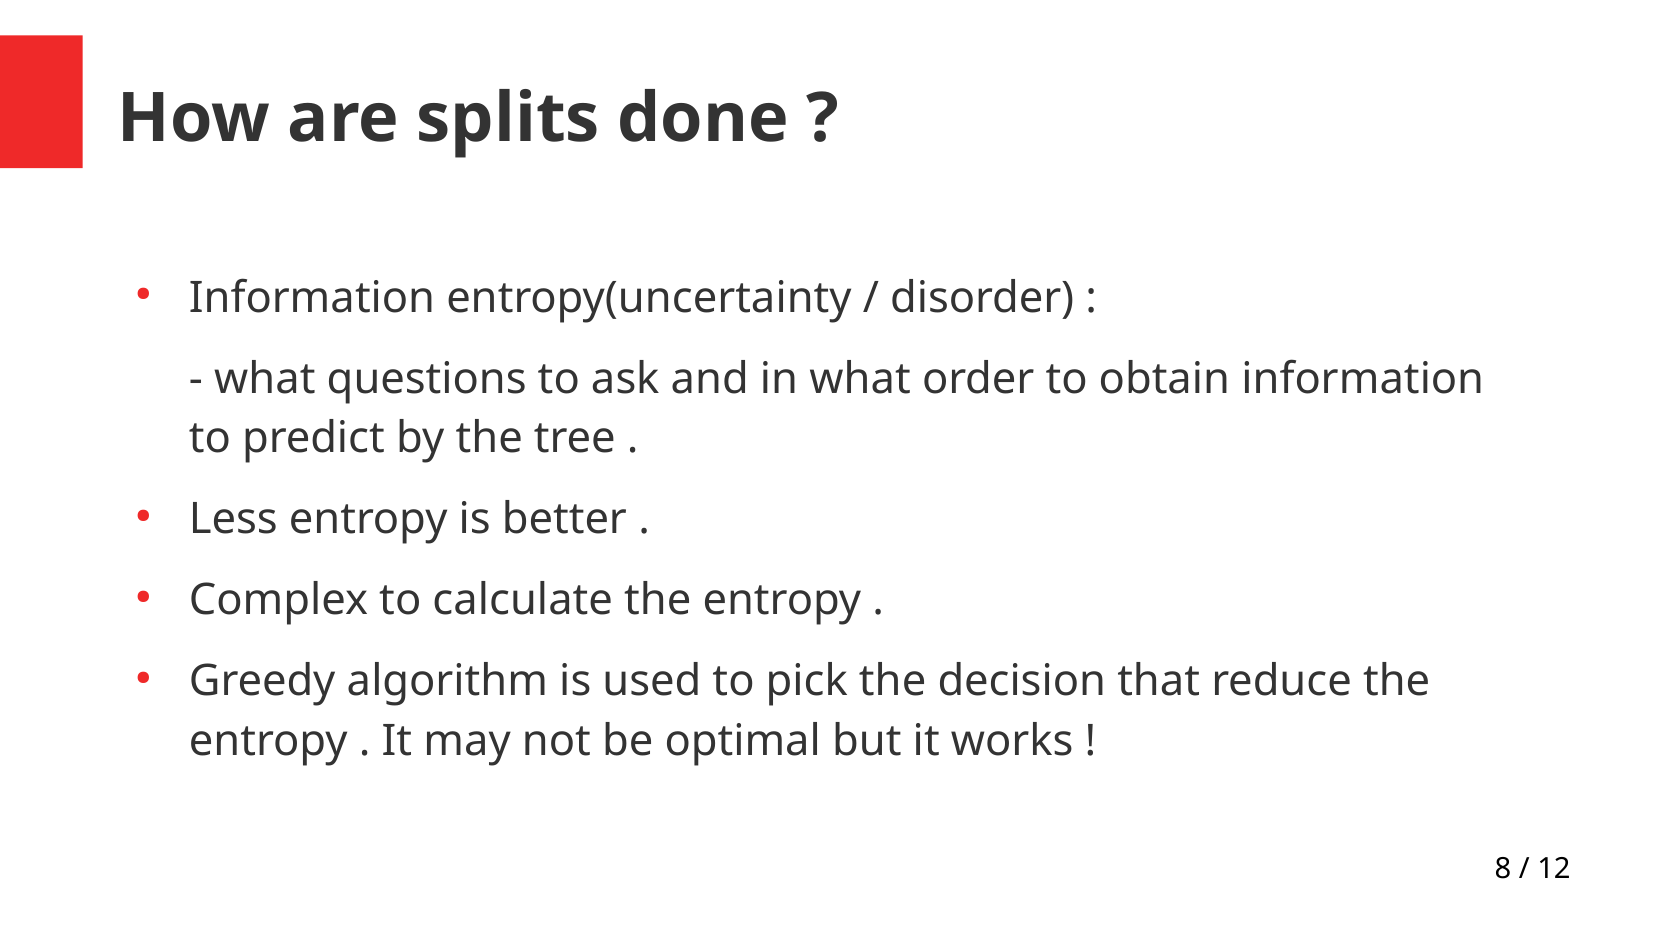

# How are splits done ?
Information entropy(uncertainty / disorder) :
- what questions to ask and in what order to obtain information to predict by the tree .
Less entropy is better .
Complex to calculate the entropy .
Greedy algorithm is used to pick the decision that reduce the entropy . It may not be optimal but it works !
8